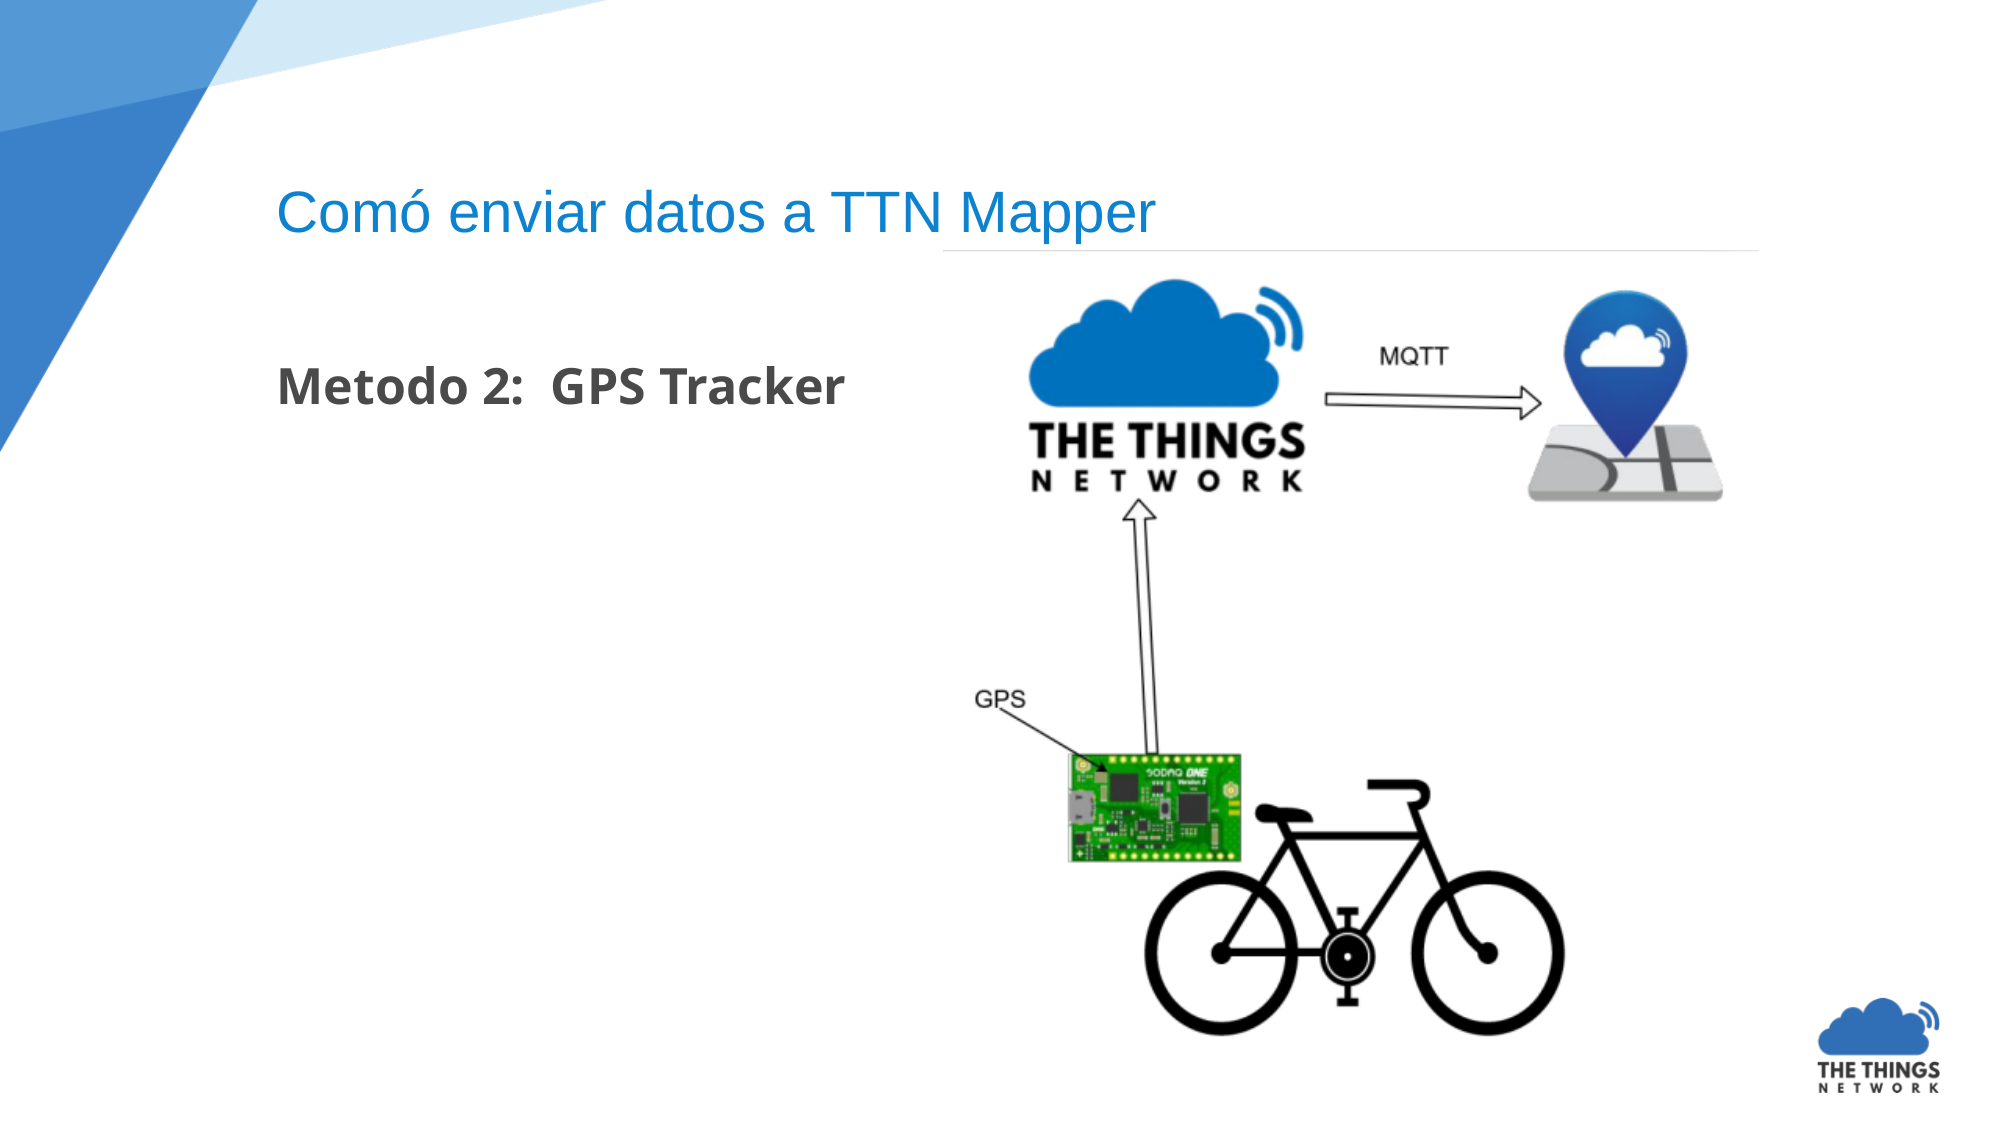

# Comó enviar datos a TTN Mapper
Metodo 2: GPS Tracker